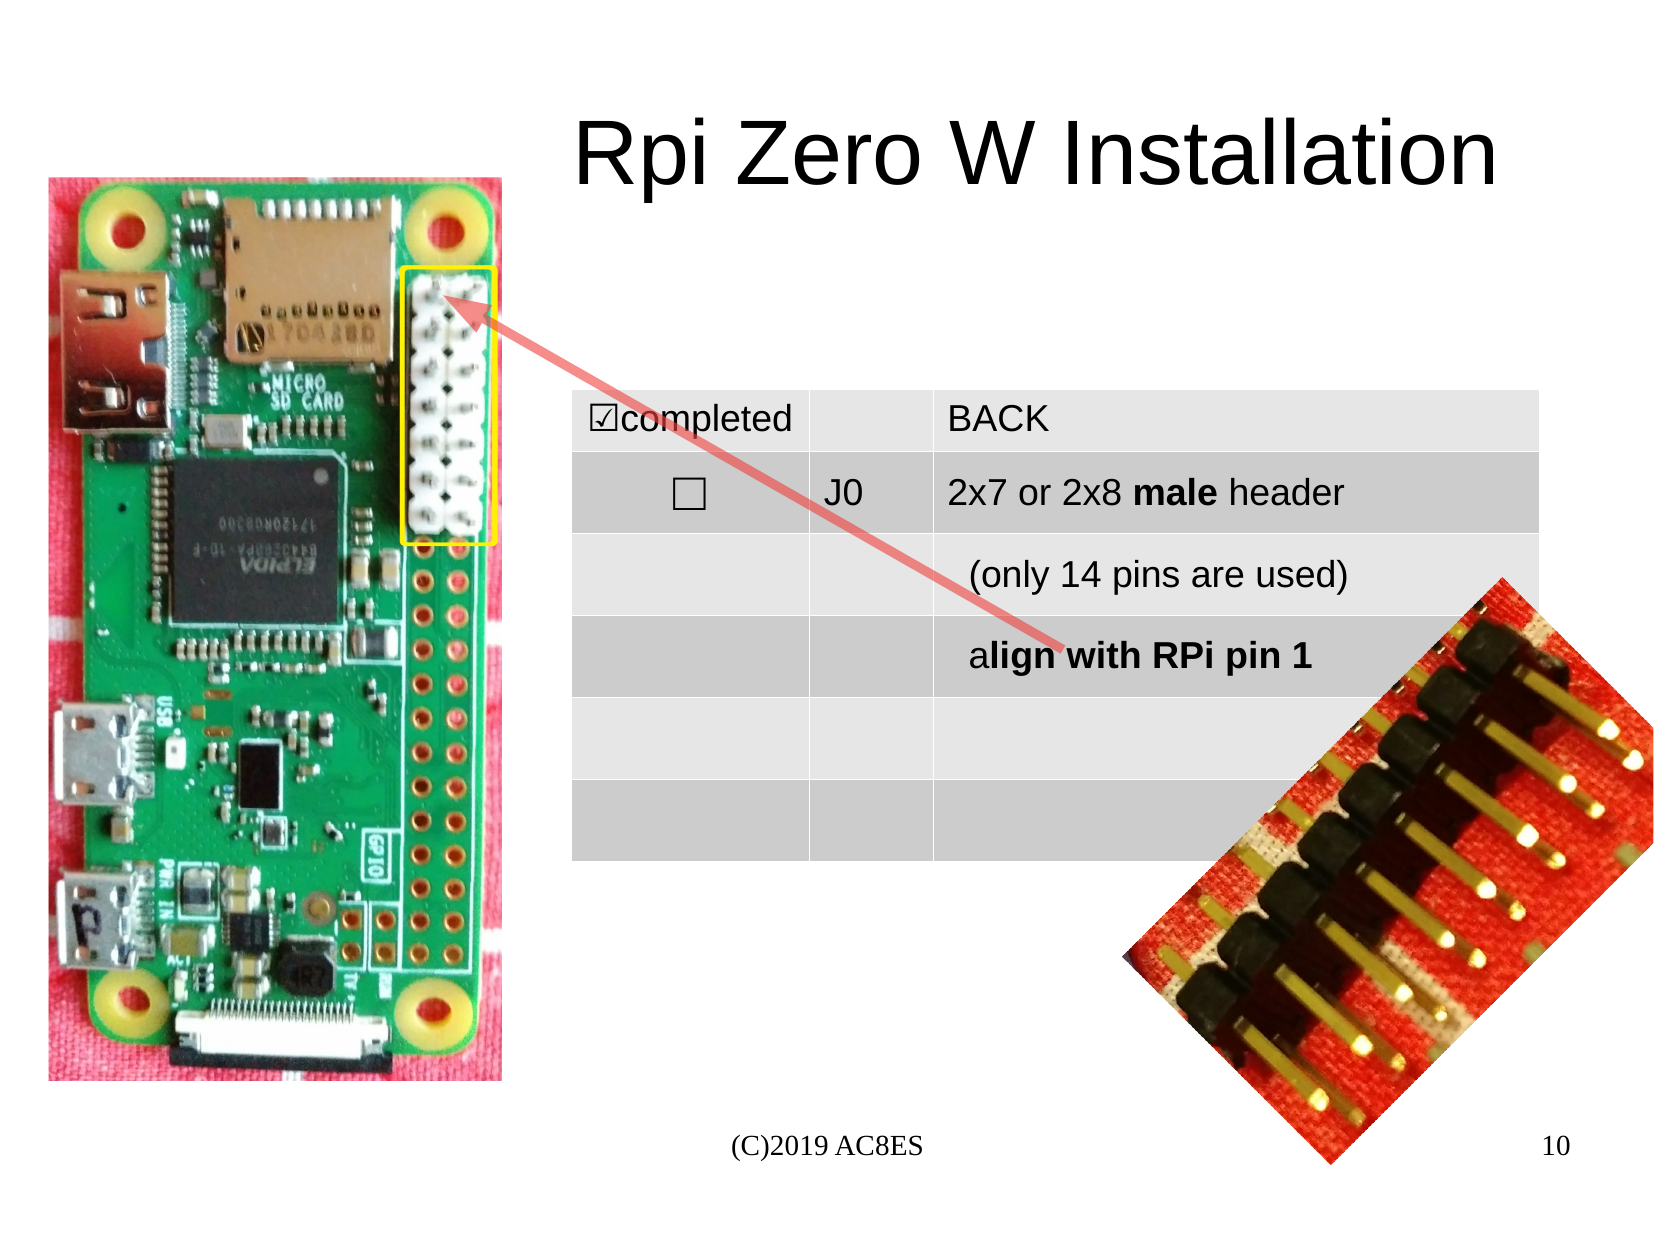

# Rpi Zero W Installation
| ☑completed | | BACK |
| --- | --- | --- |
| □ | J0 | 2x7 or 2x8 male header |
| | | (only 14 pins are used) |
| | | align with RPi pin 1 |
| | | |
| | | |
(C)2019 AC8ES
10